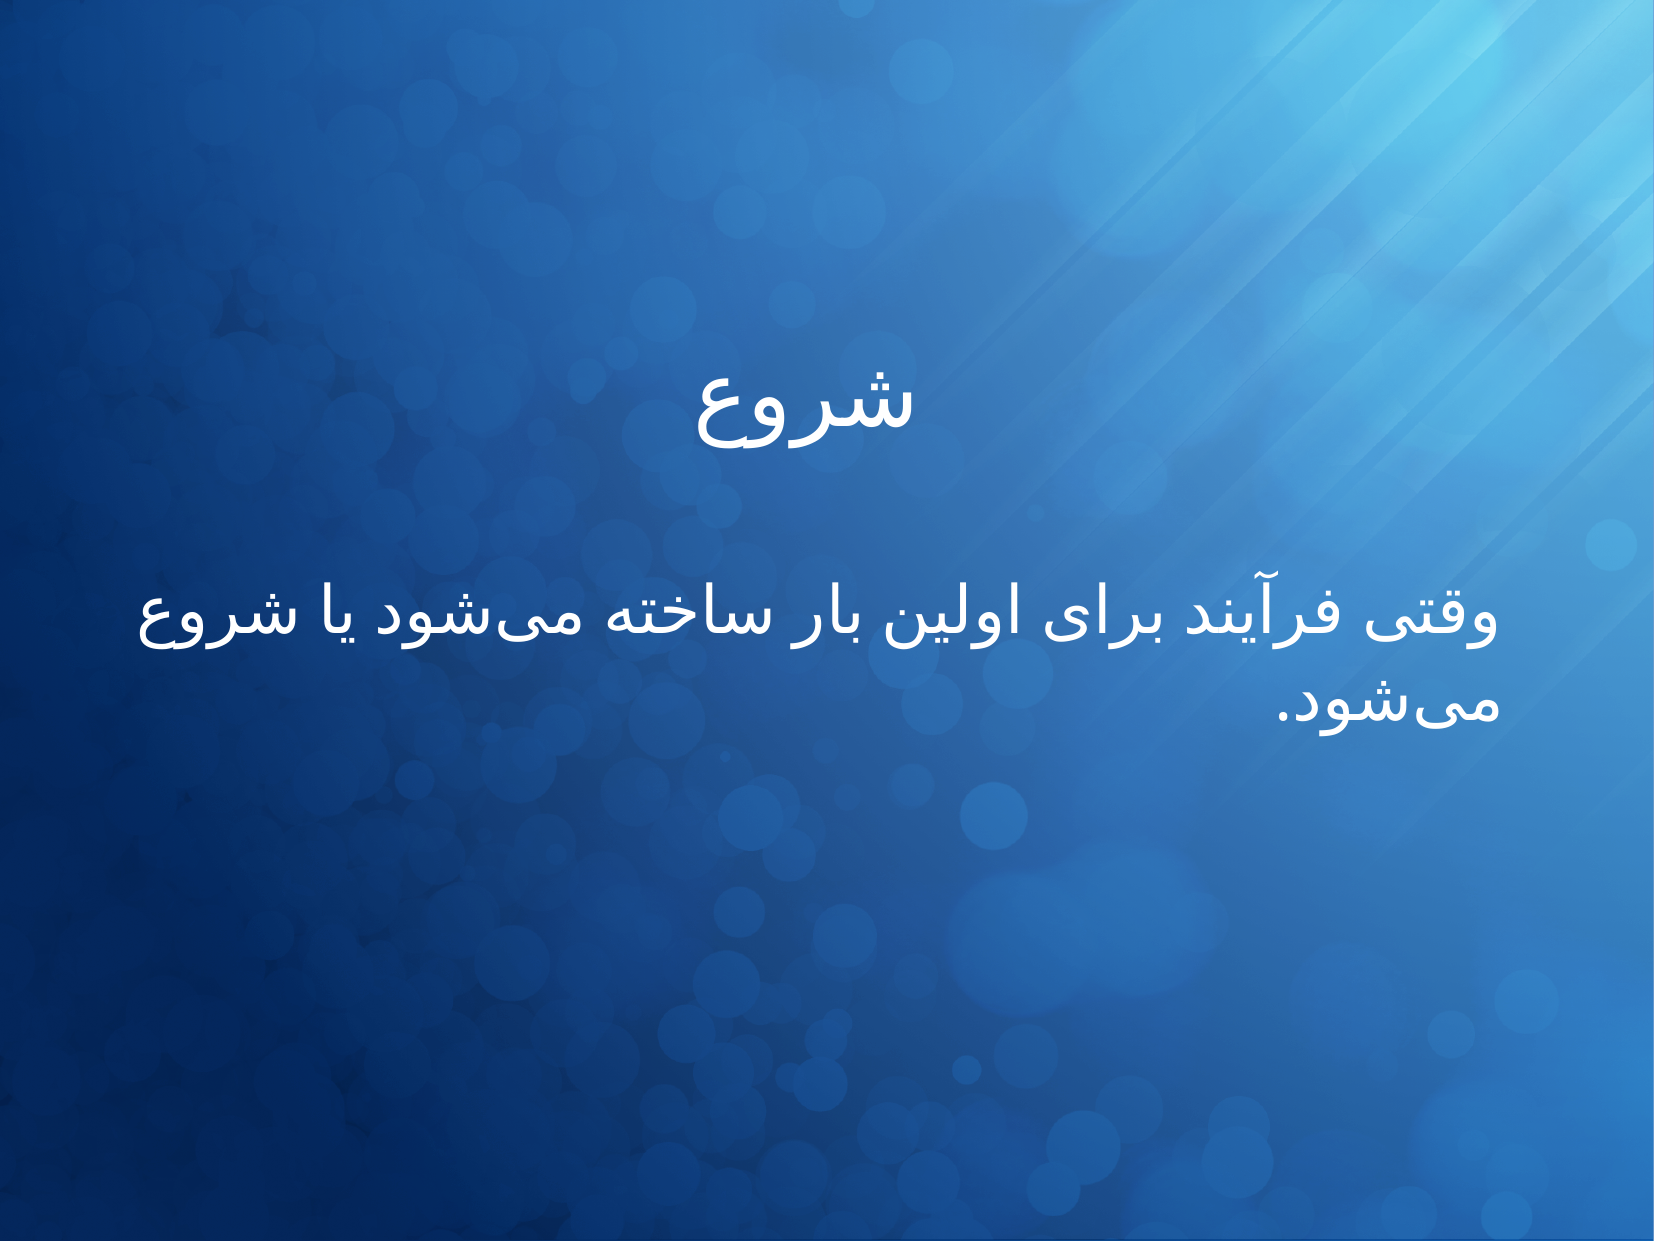

# شروع
وقتی فرآیند برای اولین بار ساخته می‌شود یا شروع می‌شود.